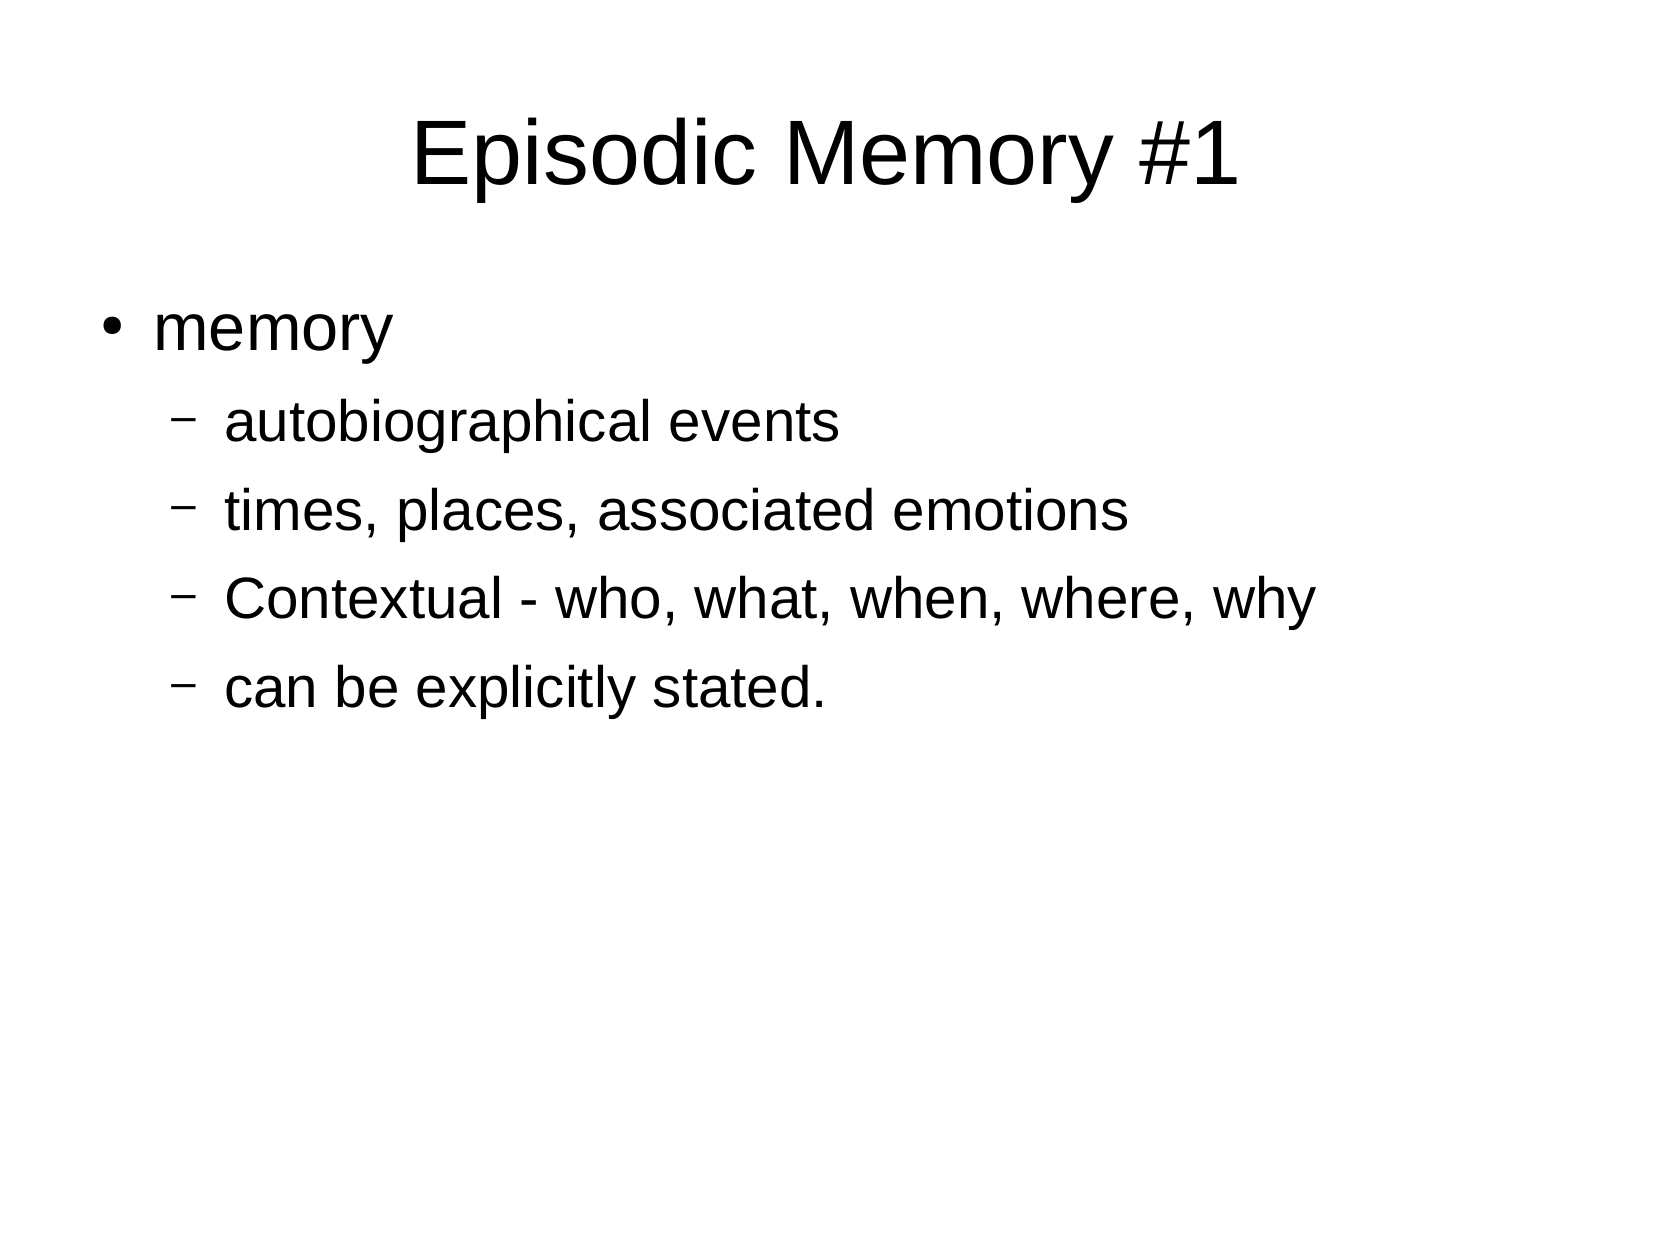

# Episodic Memory #1
memory
autobiographical events
times, places, associated emotions
Contextual - who, what, when, where, why
can be explicitly stated.